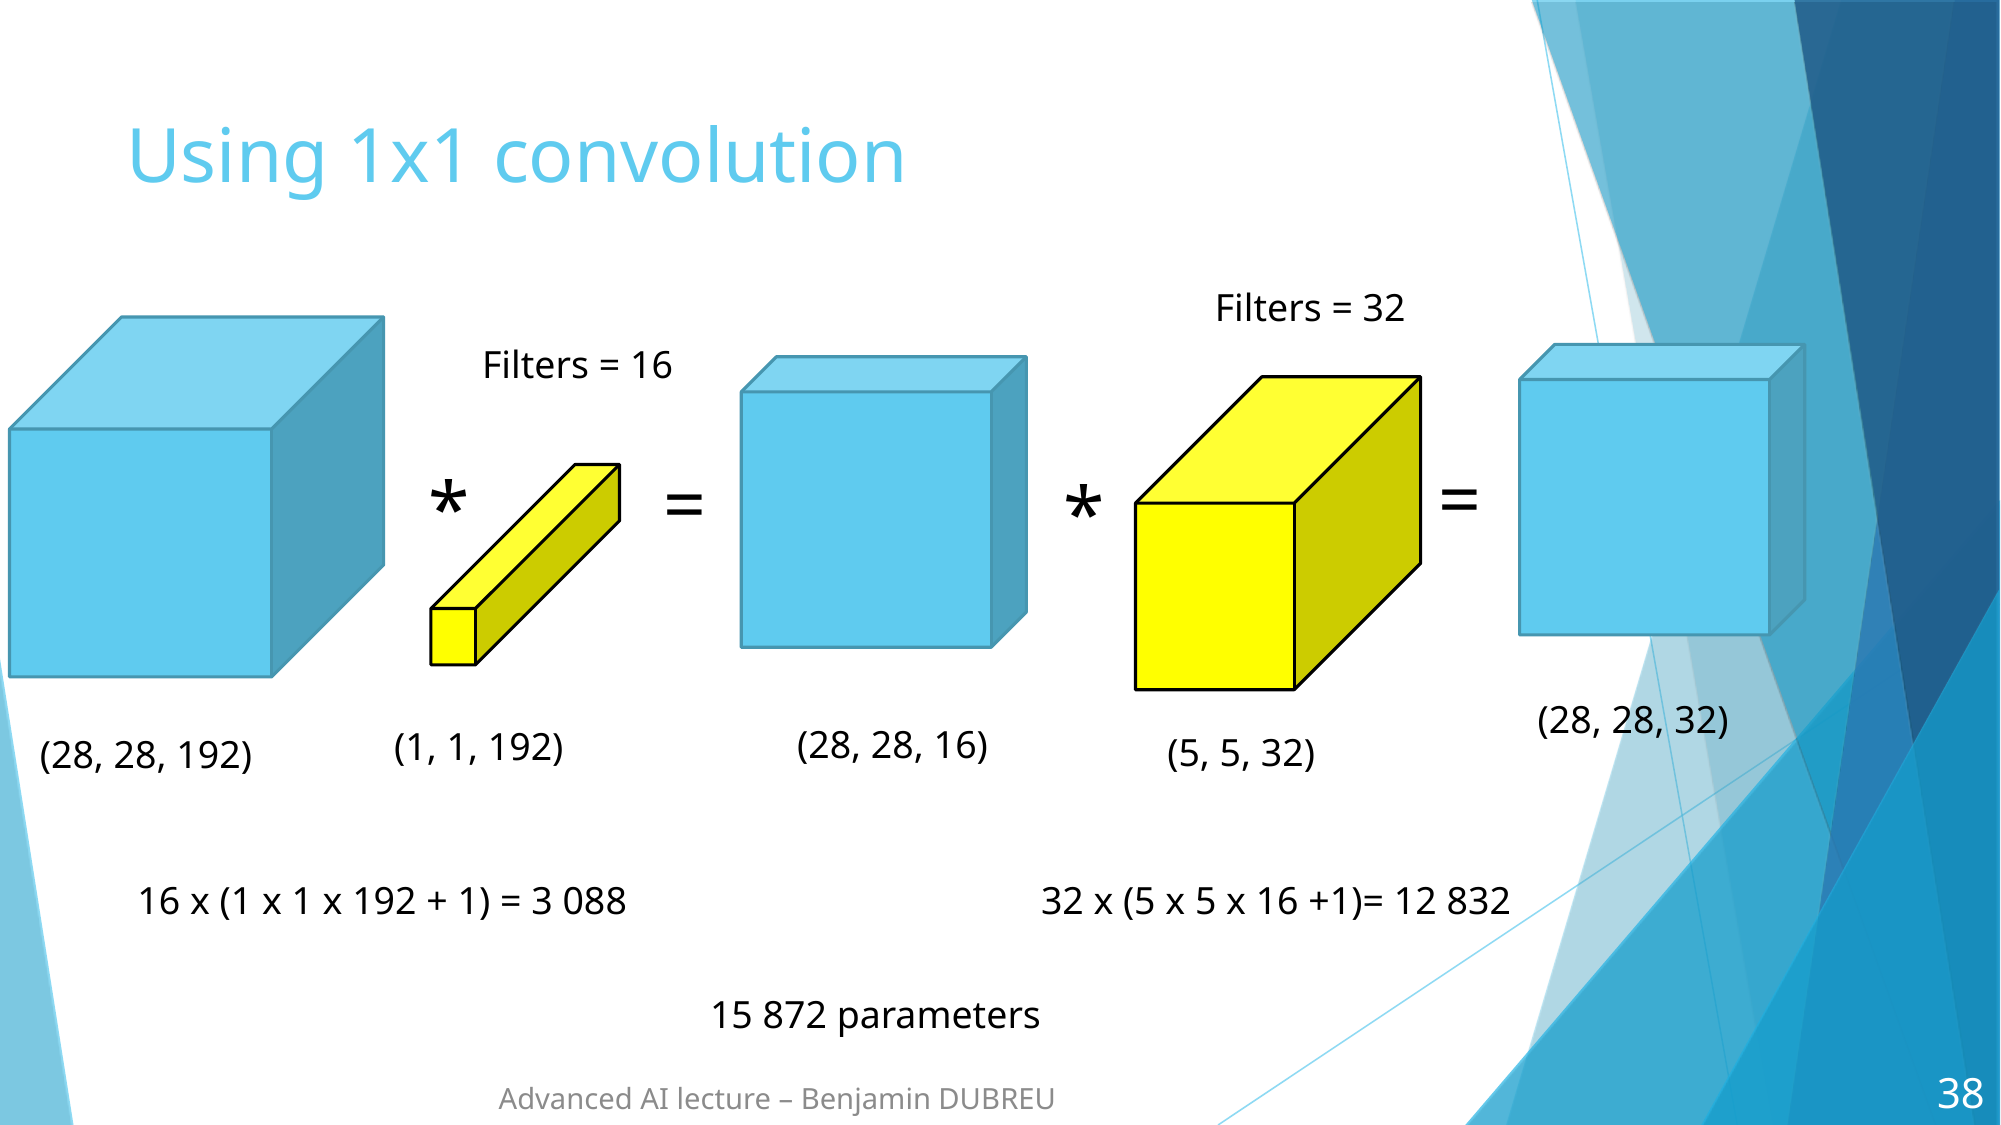

# Using 1x1 convolution
Filters = 32
Filters = 16
=
=
*
*
(28, 28, 32)
(28, 28, 16)
(1, 1, 192)
(5, 5, 32)
(28, 28, 192)
16 x (1 x 1 x 192 + 1) = 3 088
32 x (5 x 5 x 16 +1)= 12 832
15 872 parameters
Advanced AI lecture – Benjamin DUBREU